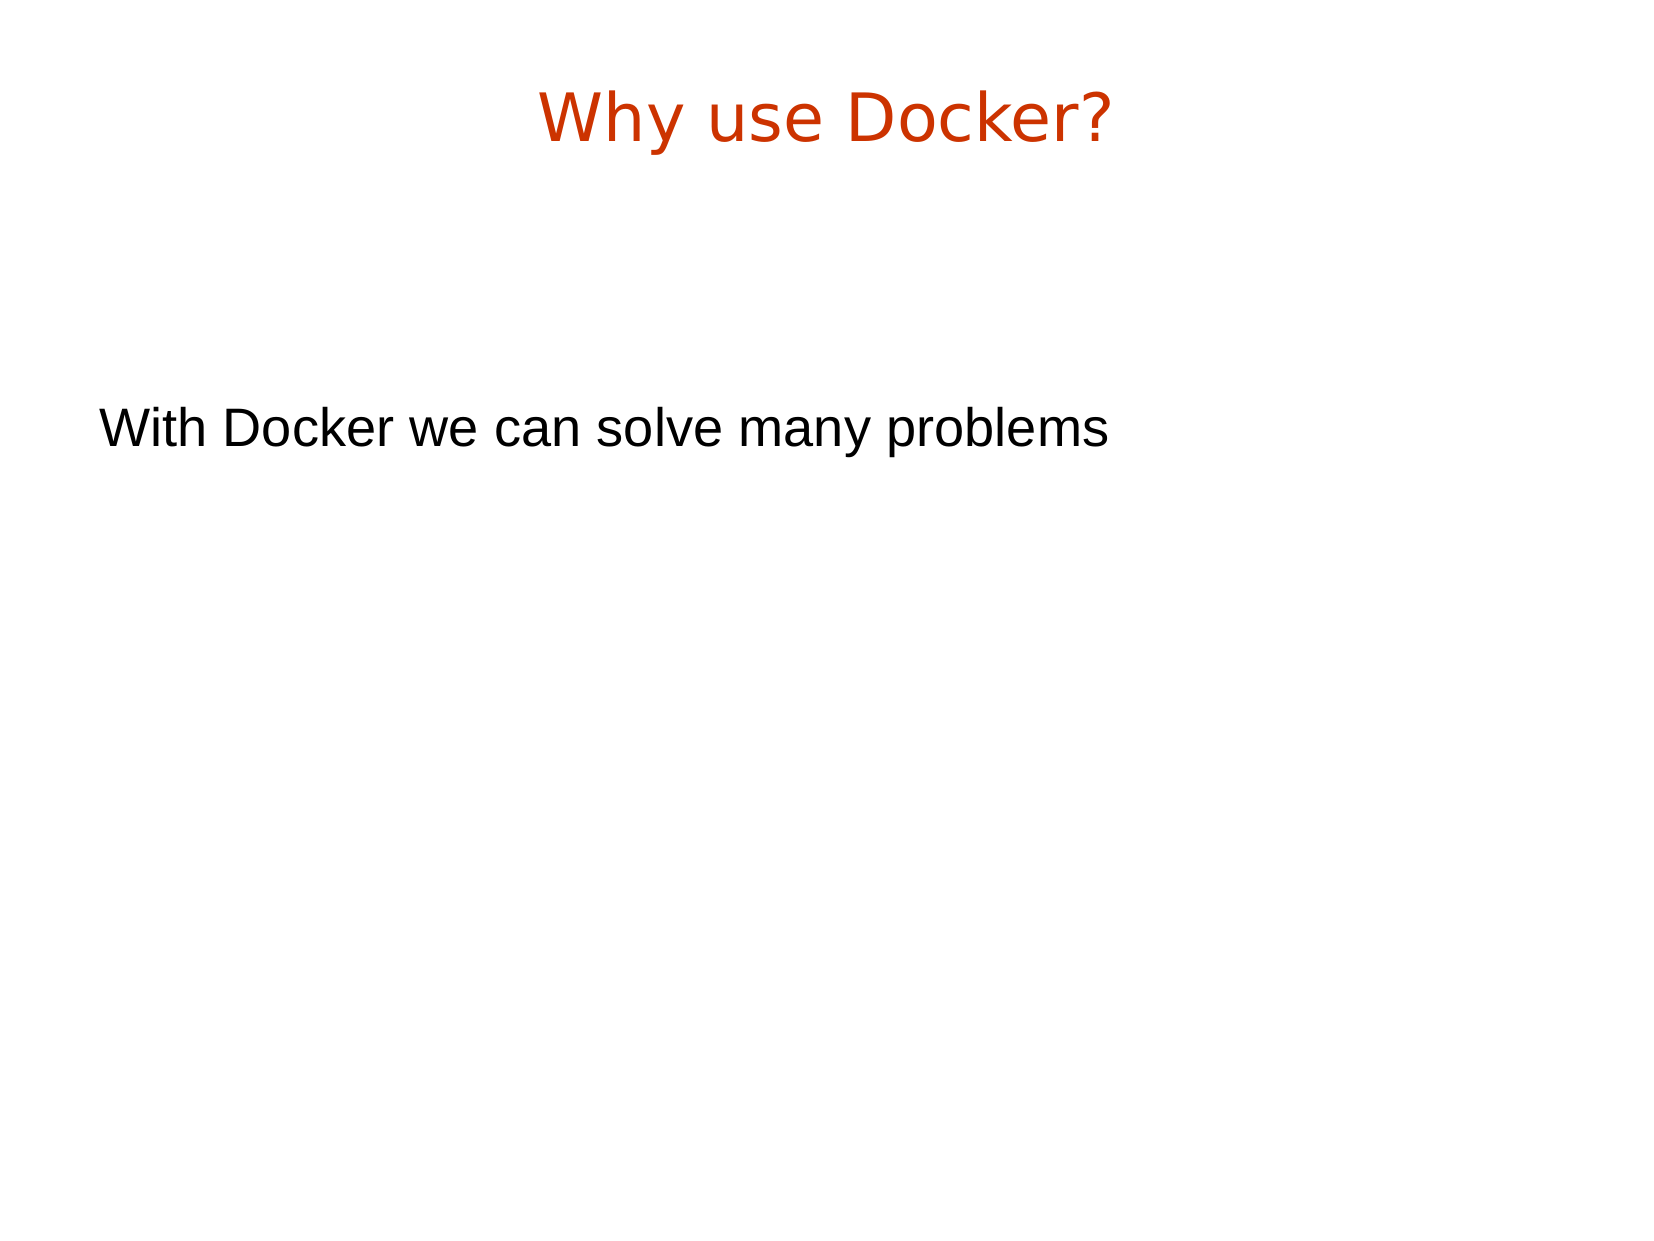

Why use Docker?
With Docker we can solve many problems